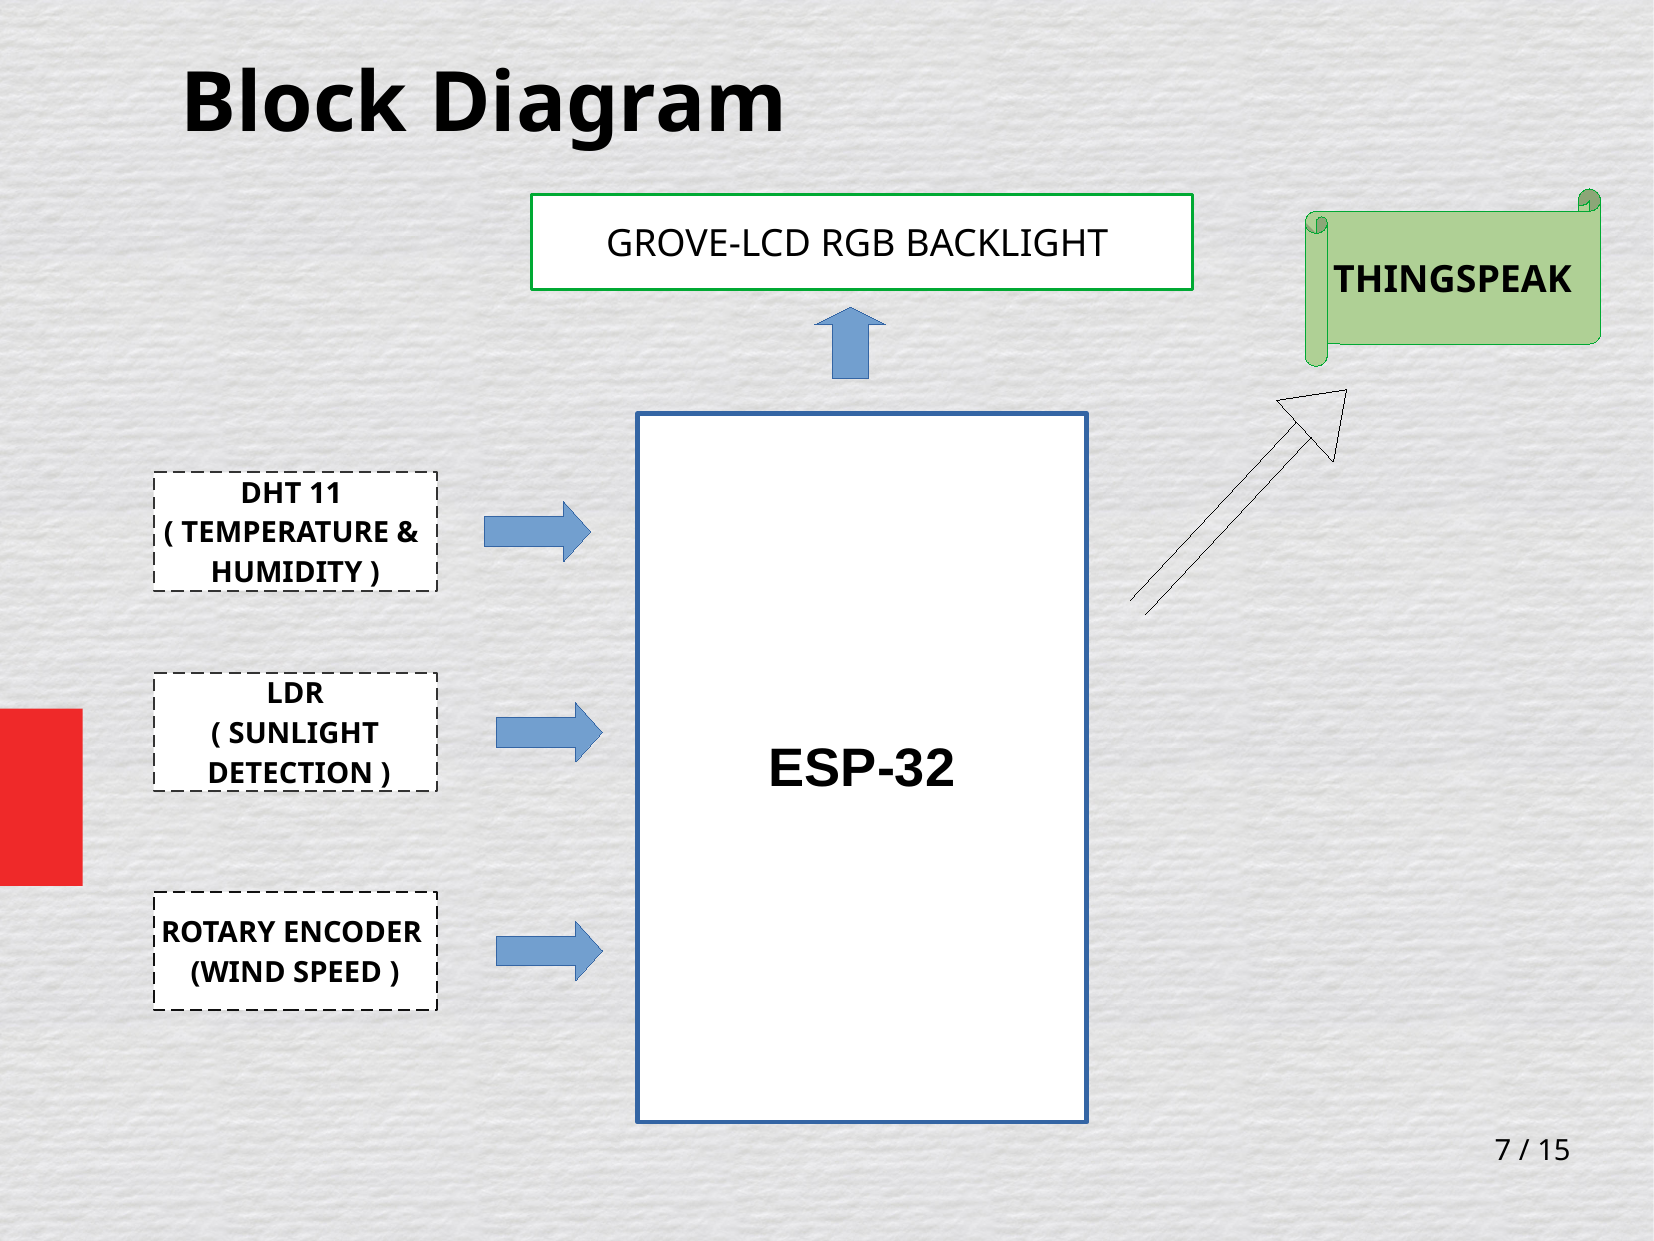

Block Diagram
THINGSPEAK
GROVE-LCD RGB BACKLIGHT
ESP-32
DHT 11
( TEMPERATURE &
HUMIDITY )
LDR
( SUNLIGHT
 DETECTION )
ROTARY ENCODER
(WIND SPEED )
7